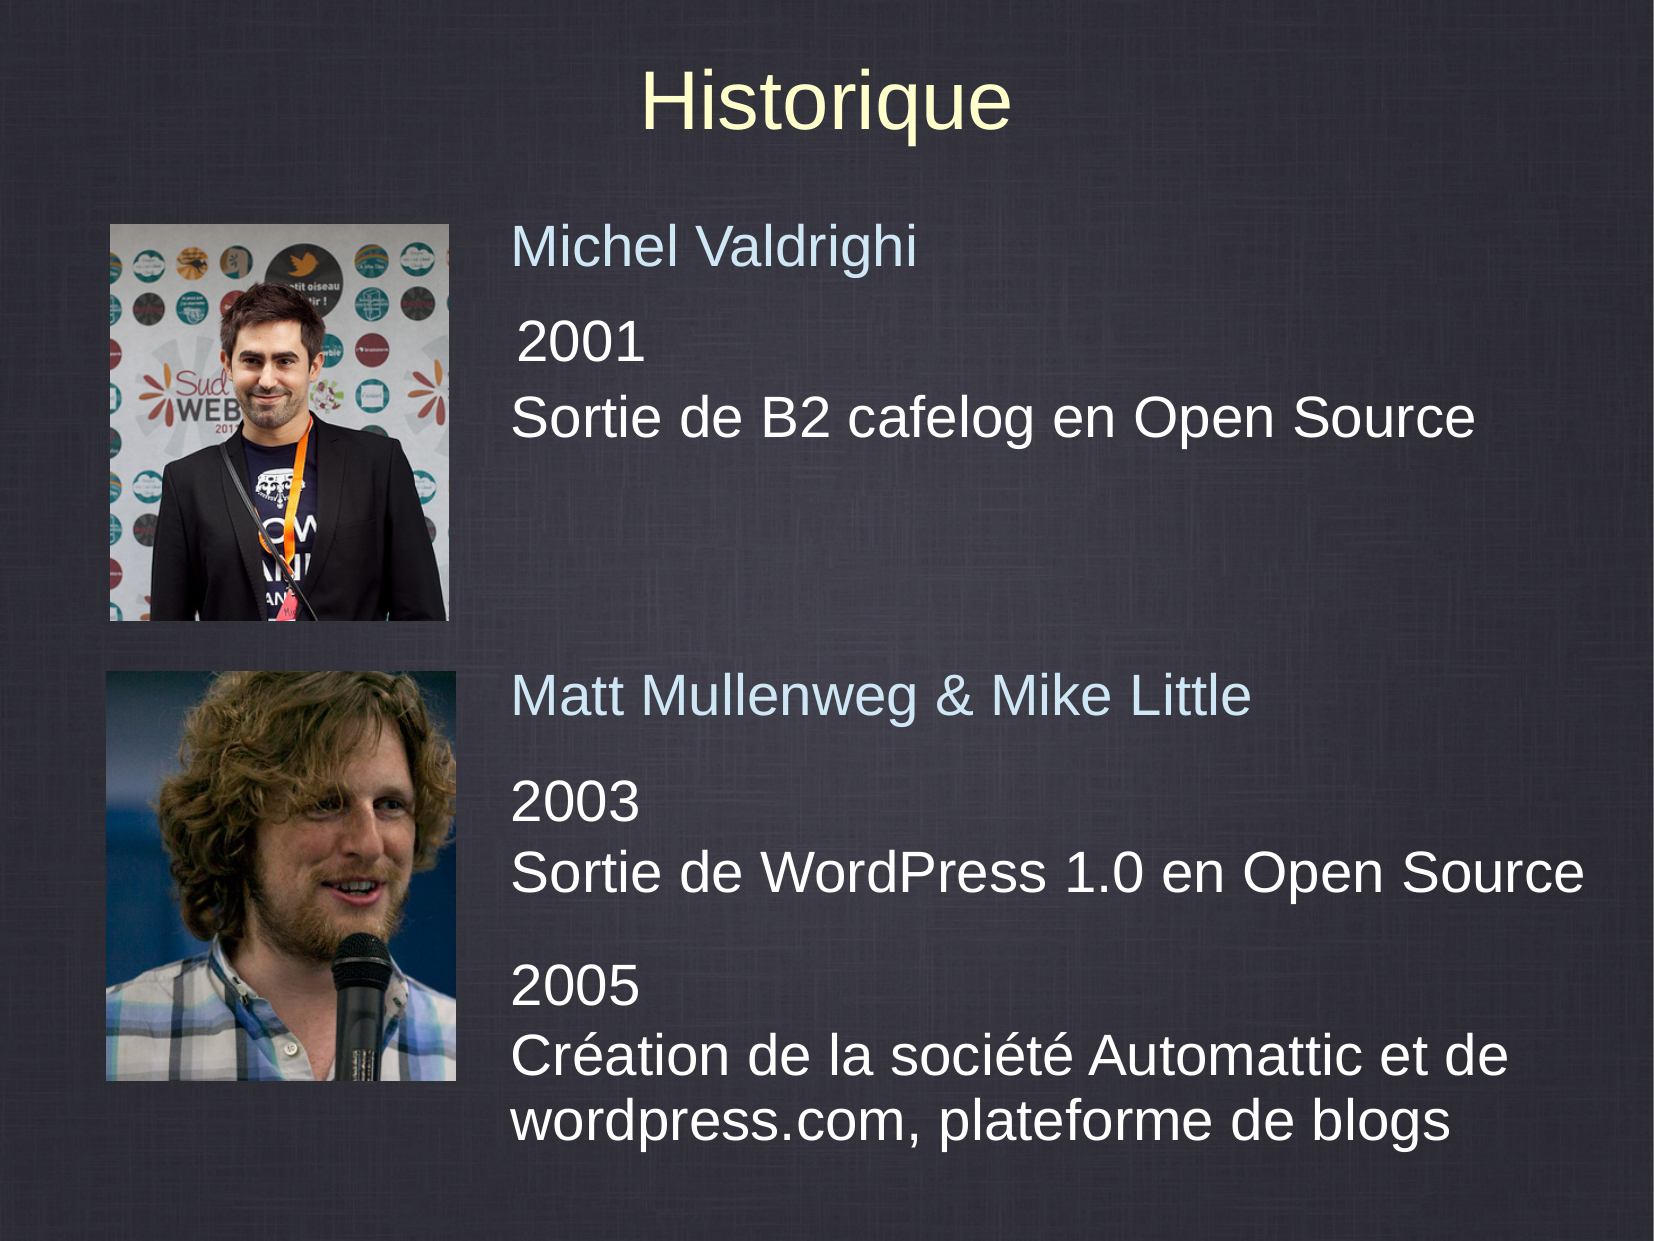

Historique
Michel Valdrighi
2001
Sortie de B2 cafelog en Open Source
Matt Mullenweg & Mike Little
2003
Sortie de WordPress 1.0 en Open Source
2005
Création de la société Automattic et de
wordpress.com, plateforme de blogs